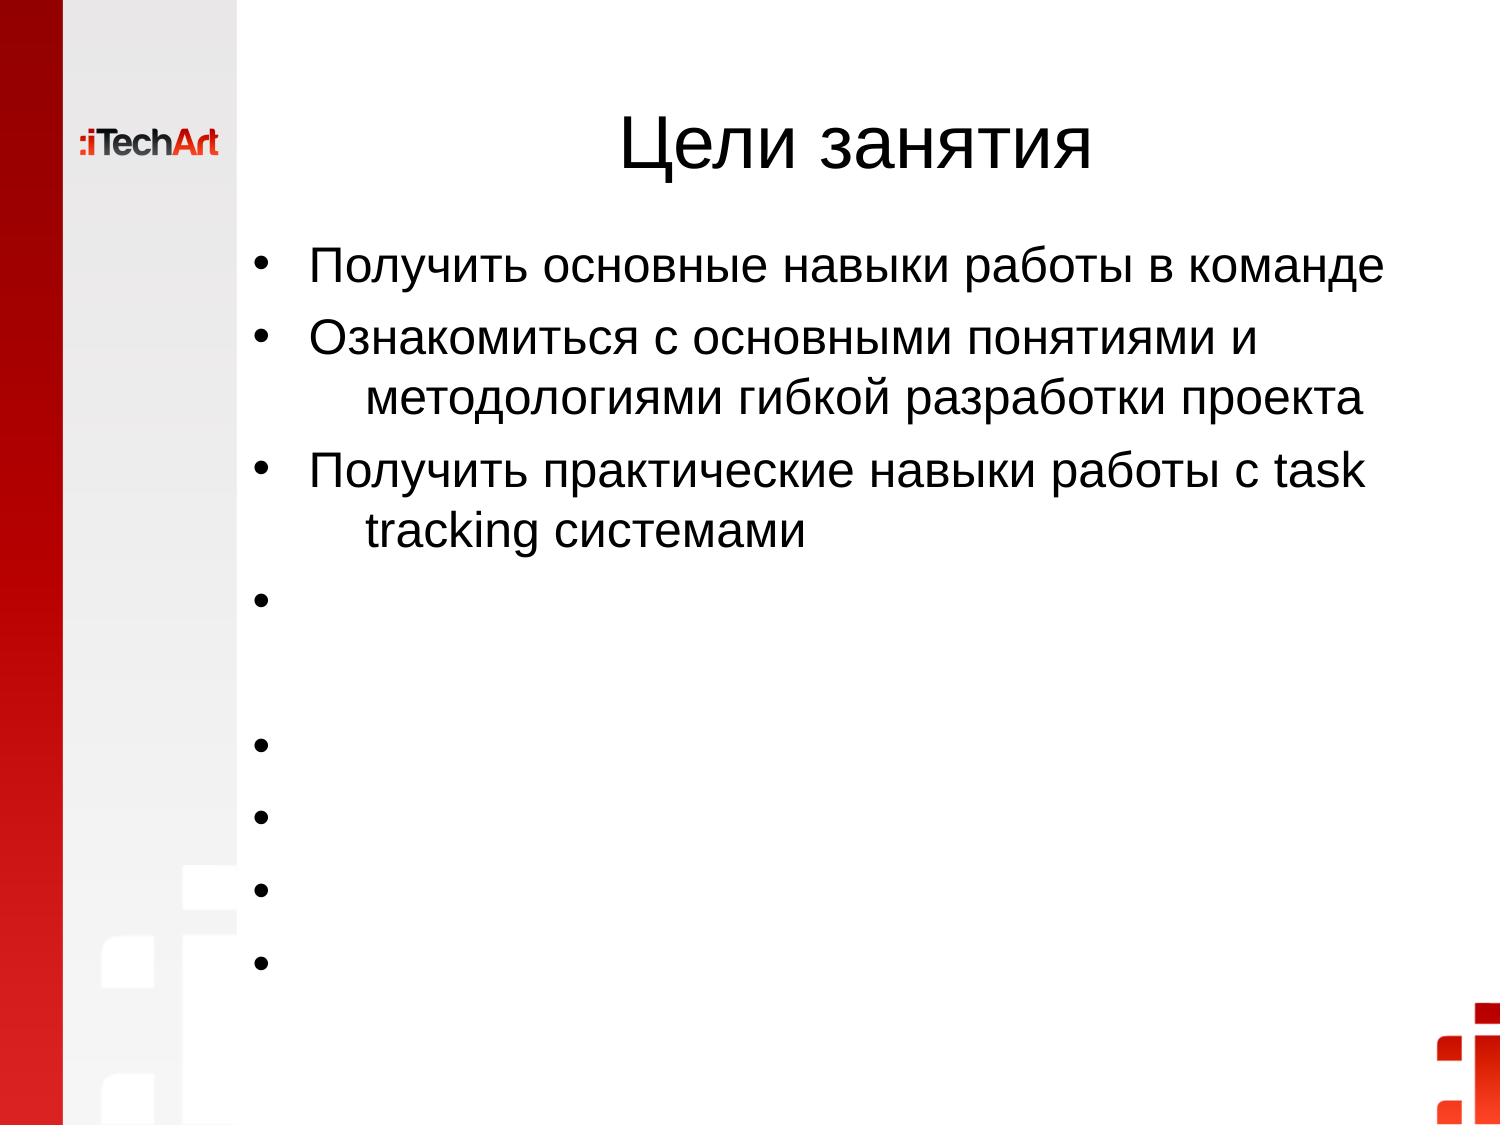

# Цели занятия
Получить основные навыки работы в команде
Ознакомиться с основными понятиями и методологиями гибкой разработки проекта
Получить практические навыки работы с task tracking системами